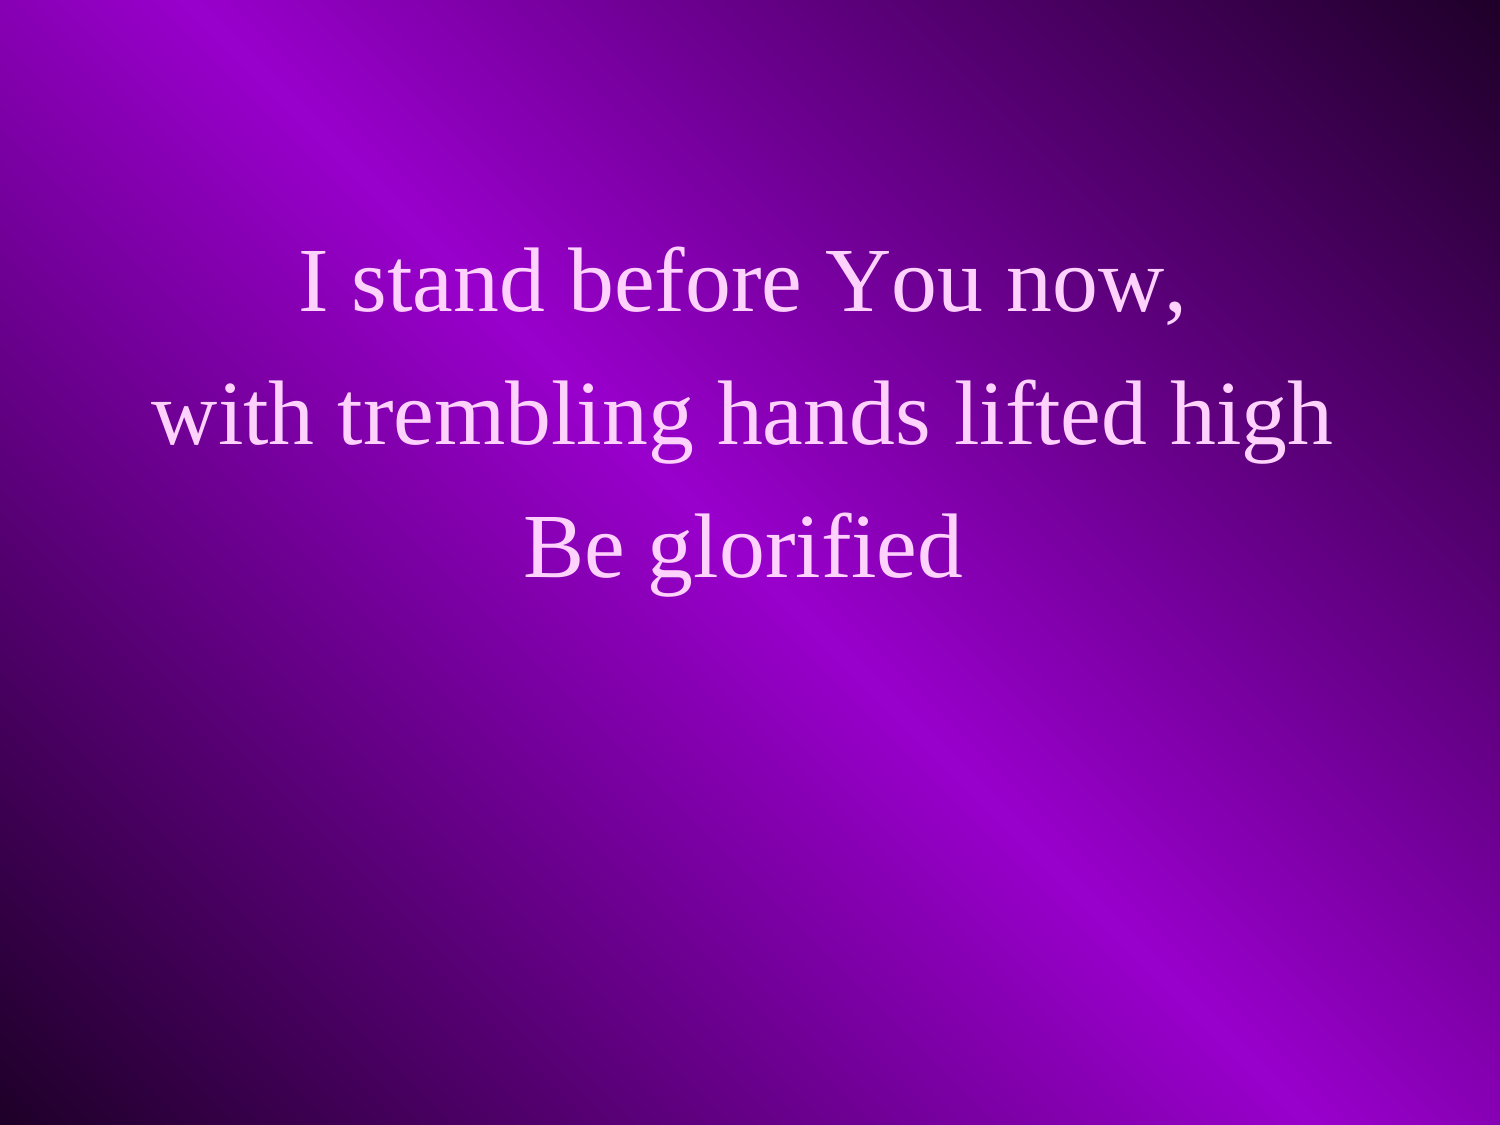

# I stand before You now,
with trembling hands lifted high
Be glorified